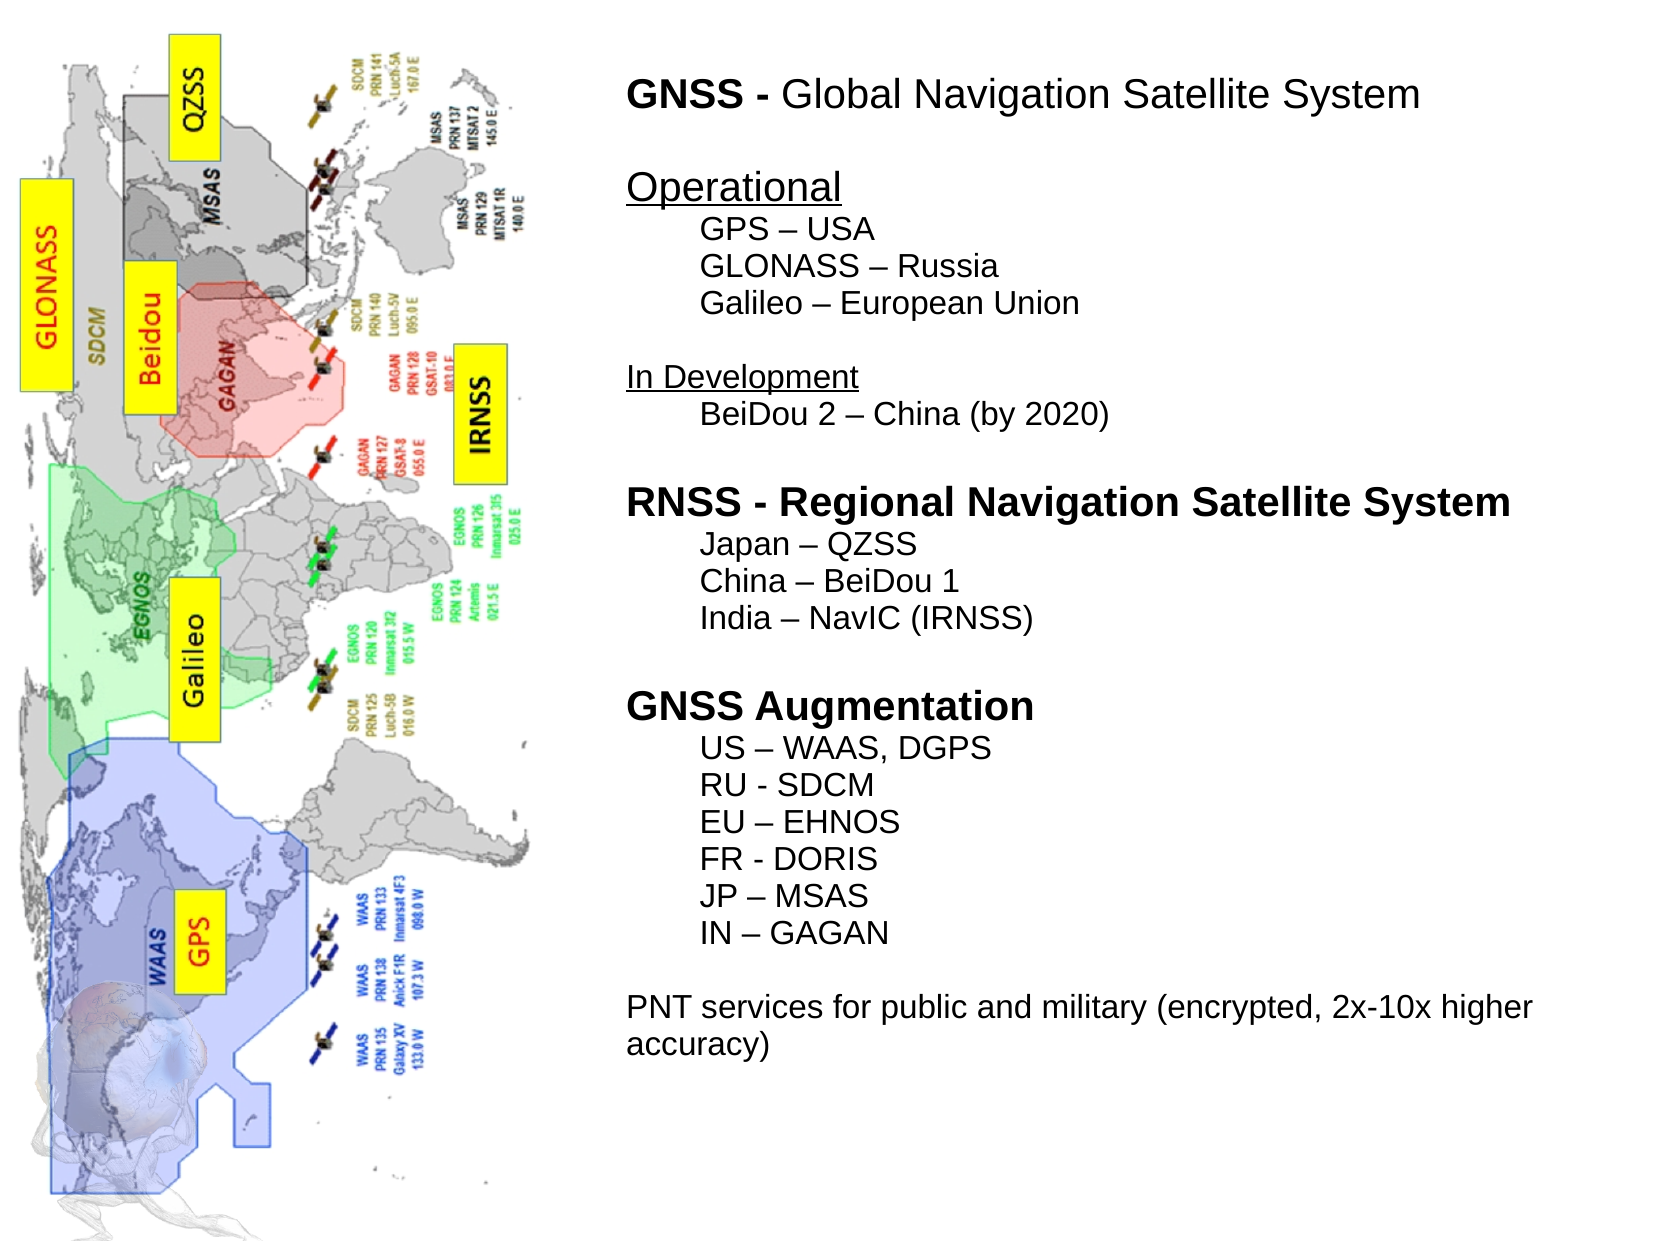

GNSS - Global Navigation Satellite System
Operational
GPS – USA
GLONASS – Russia
Galileo – European Union
In Development
BeiDou 2 – China (by 2020)
RNSS - Regional Navigation Satellite System
Japan – QZSS
China – BeiDou 1
India – NavIC (IRNSS)
GNSS Augmentation
US – WAAS, DGPS
RU - SDCM
EU – EHNOS
FR - DORIS
JP – MSAS
IN – GAGAN
PNT services for public and military (encrypted, 2x-10x higher accuracy)